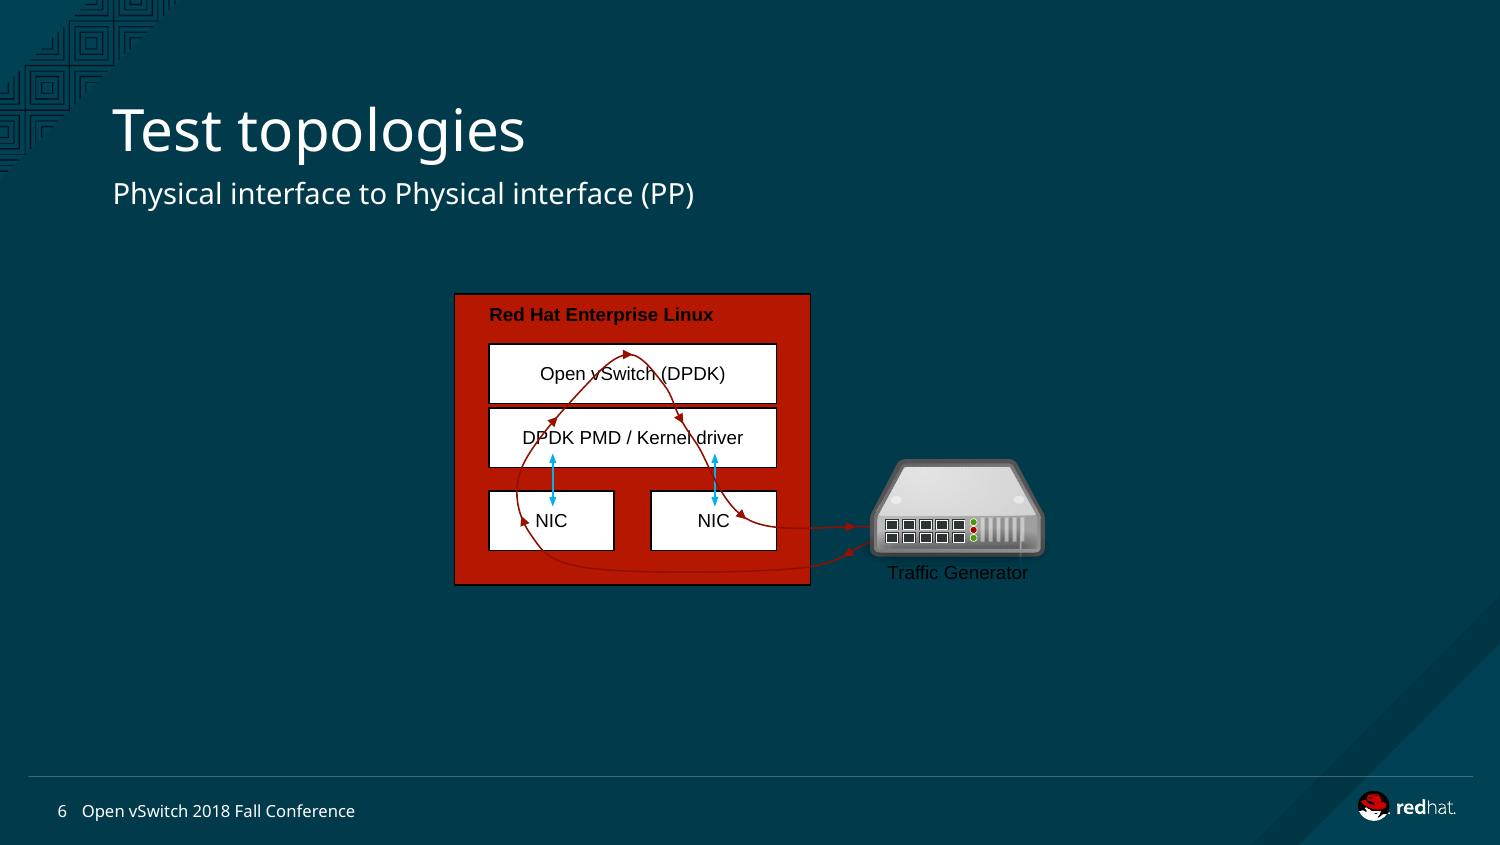

# Test topologies
Physical interface to Physical interface (PP)
6
Open vSwitch 2018 Fall Conference